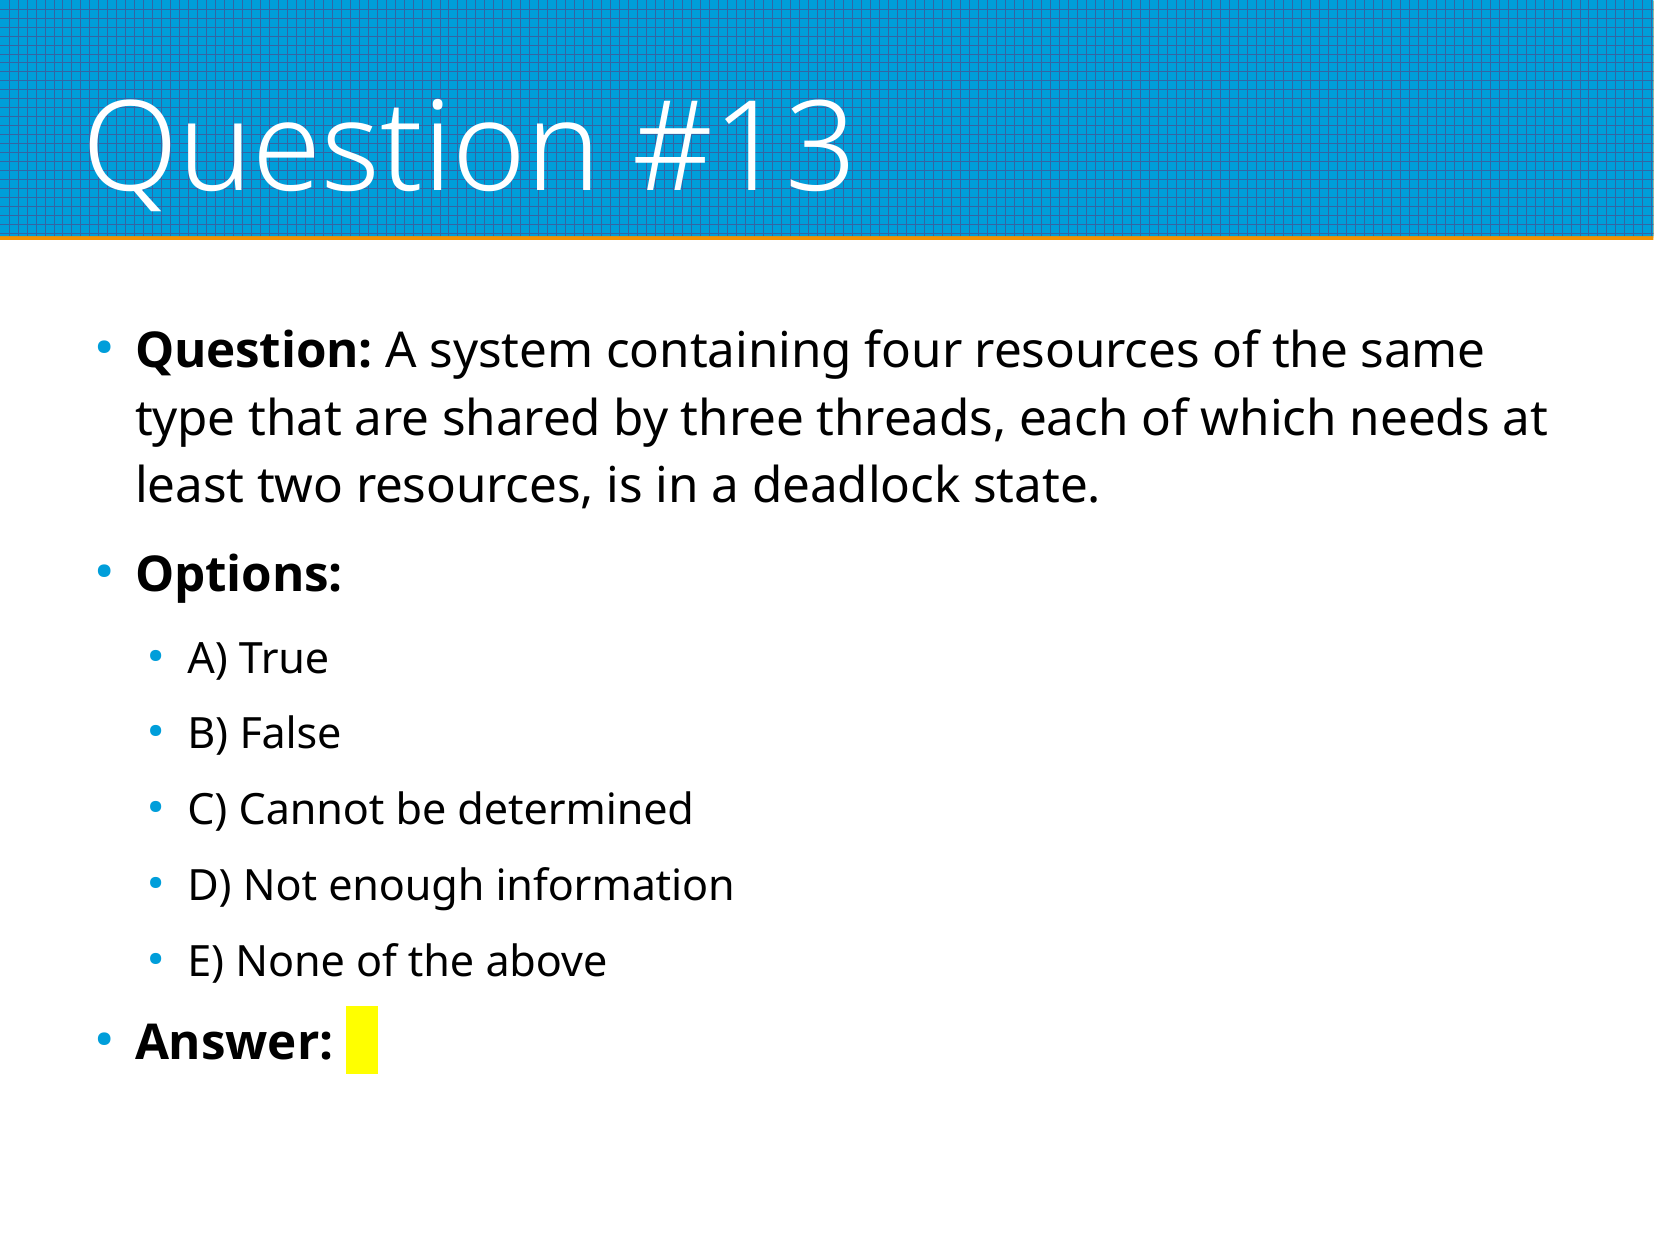

# Question #13
Question: A system containing four resources of the same type that are shared by three threads, each of which needs at least two resources, is in a deadlock state.
Options:
A) True
B) False
C) Cannot be determined
D) Not enough information
E) None of the above
Answer: B